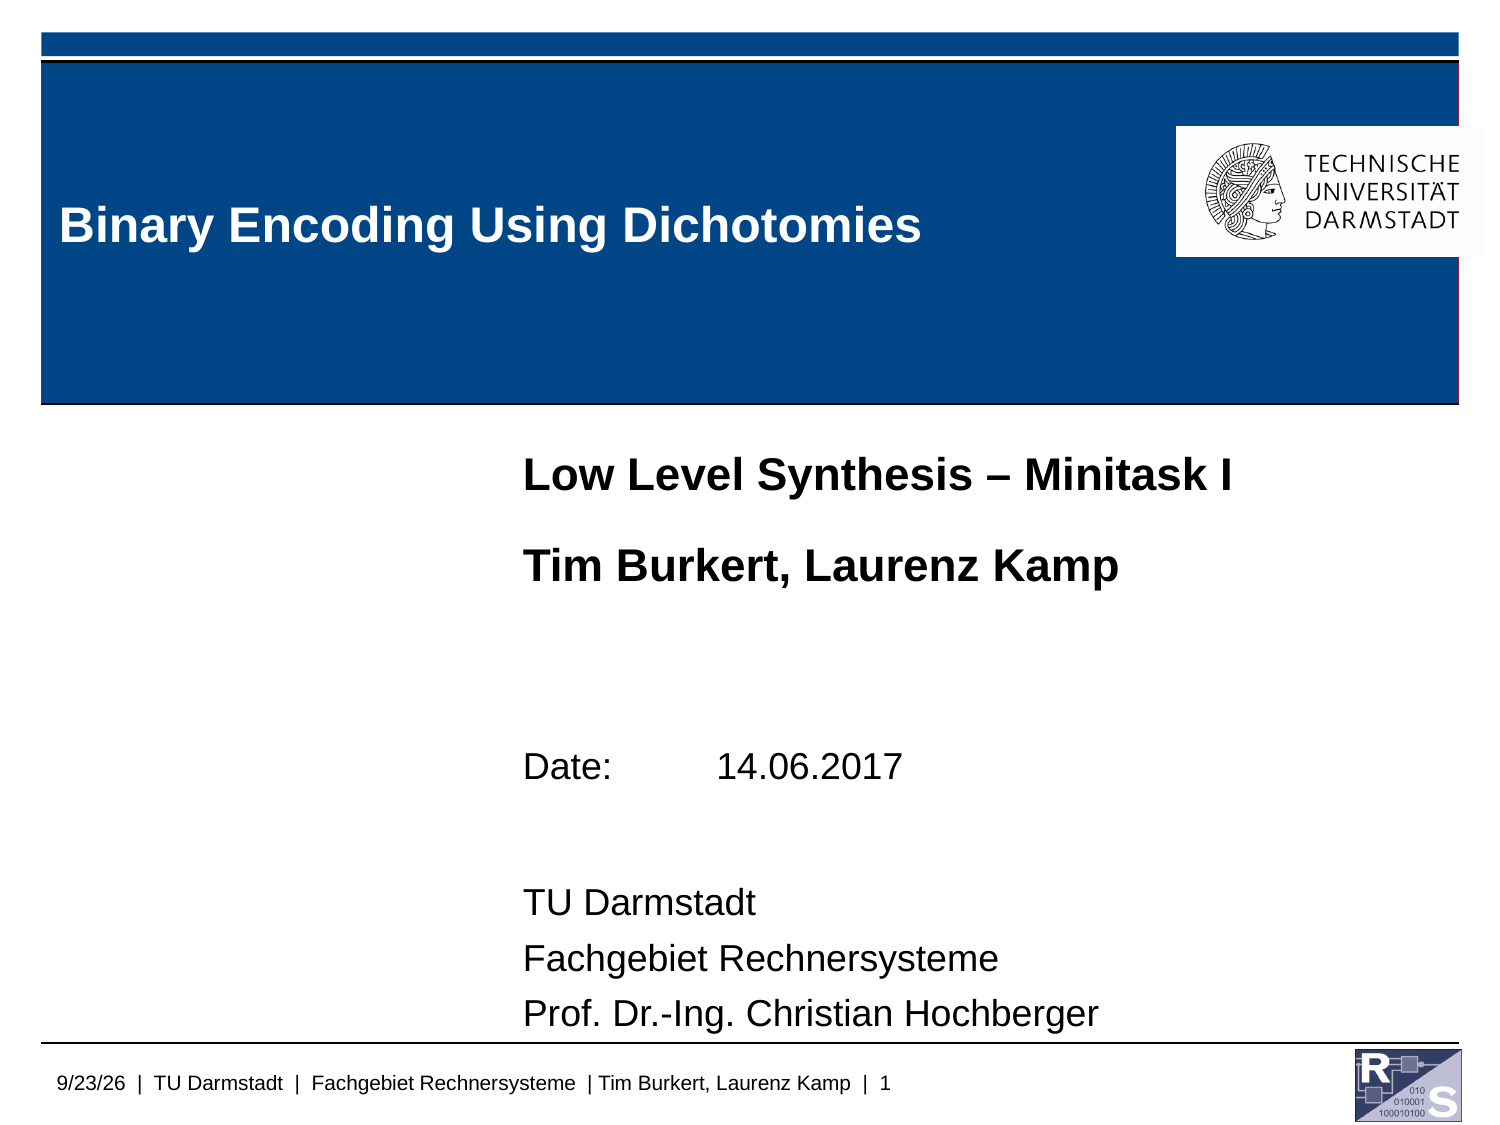

# Binary Encoding Using Dichotomies
Low Level Synthesis – Minitask I
Tim Burkert, Laurenz Kamp
Date:		14.06.2017
TU Darmstadt
Fachgebiet Rechnersysteme
Prof. Dr.-Ing. Christian Hochberger